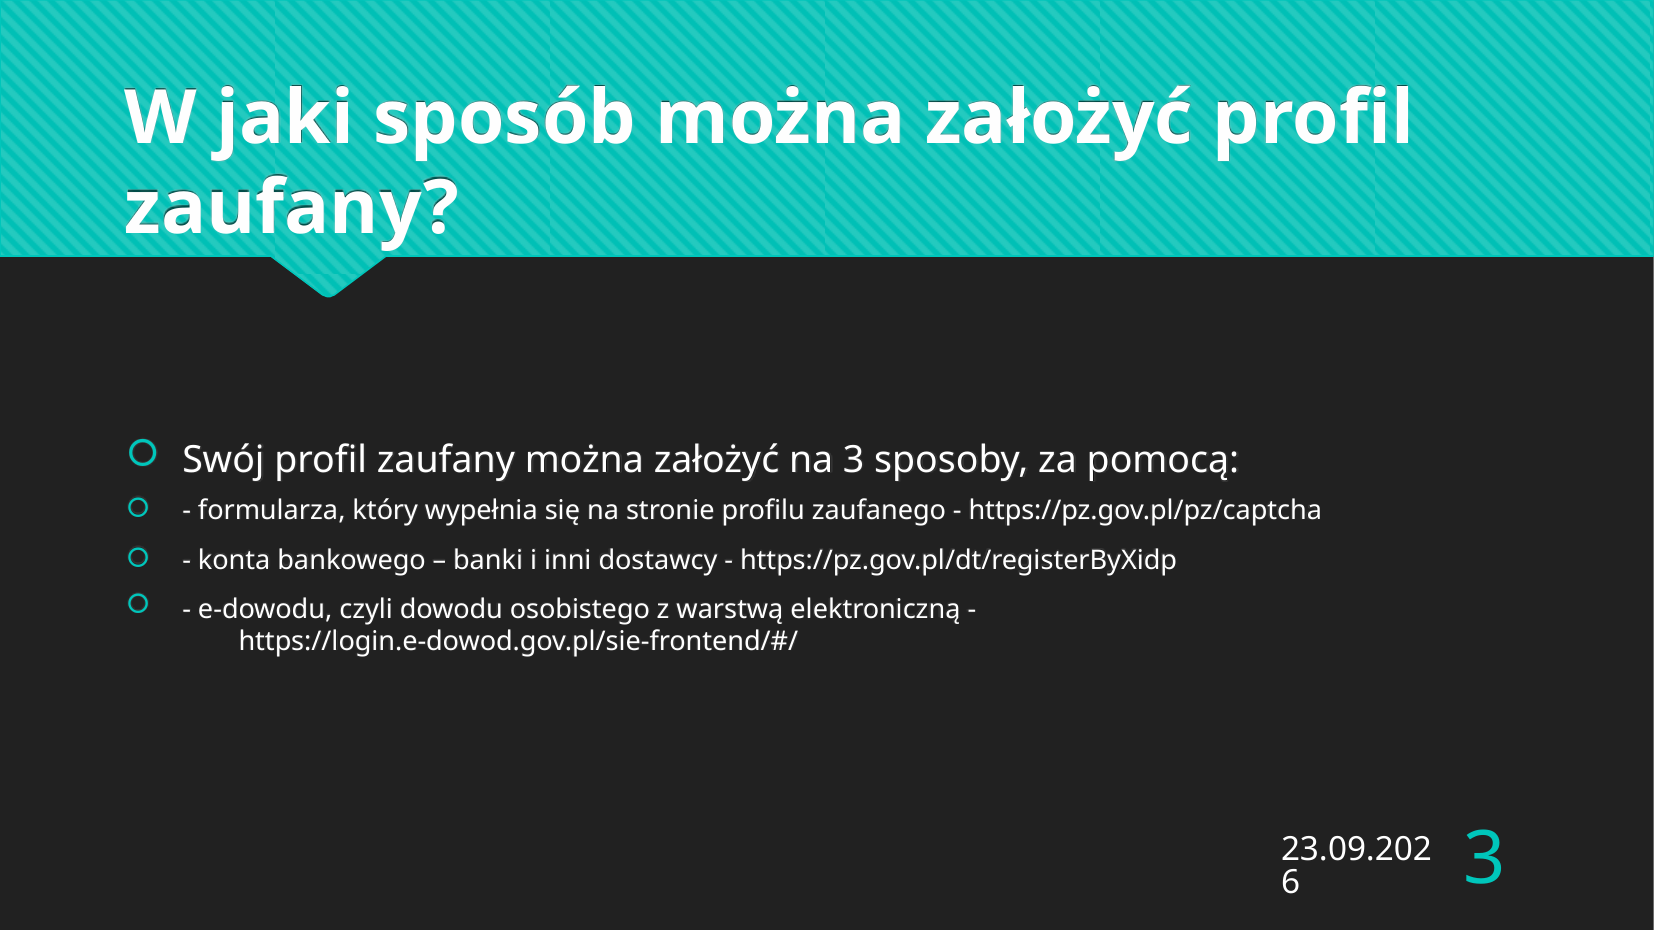

# W jaki sposób można założyć profil zaufany?
Swój profil zaufany można założyć na 3 sposoby, za pomocą:
- formularza, który wypełnia się na stronie profilu zaufanego - https://pz.gov.pl/pz/captcha
- konta bankowego – banki i inni dostawcy - https://pz.gov.pl/dt/registerByXidp
- e-dowodu, czyli dowodu osobistego z warstwą elektroniczną -https://login.e-dowod.gov.pl/sie-frontend/#/